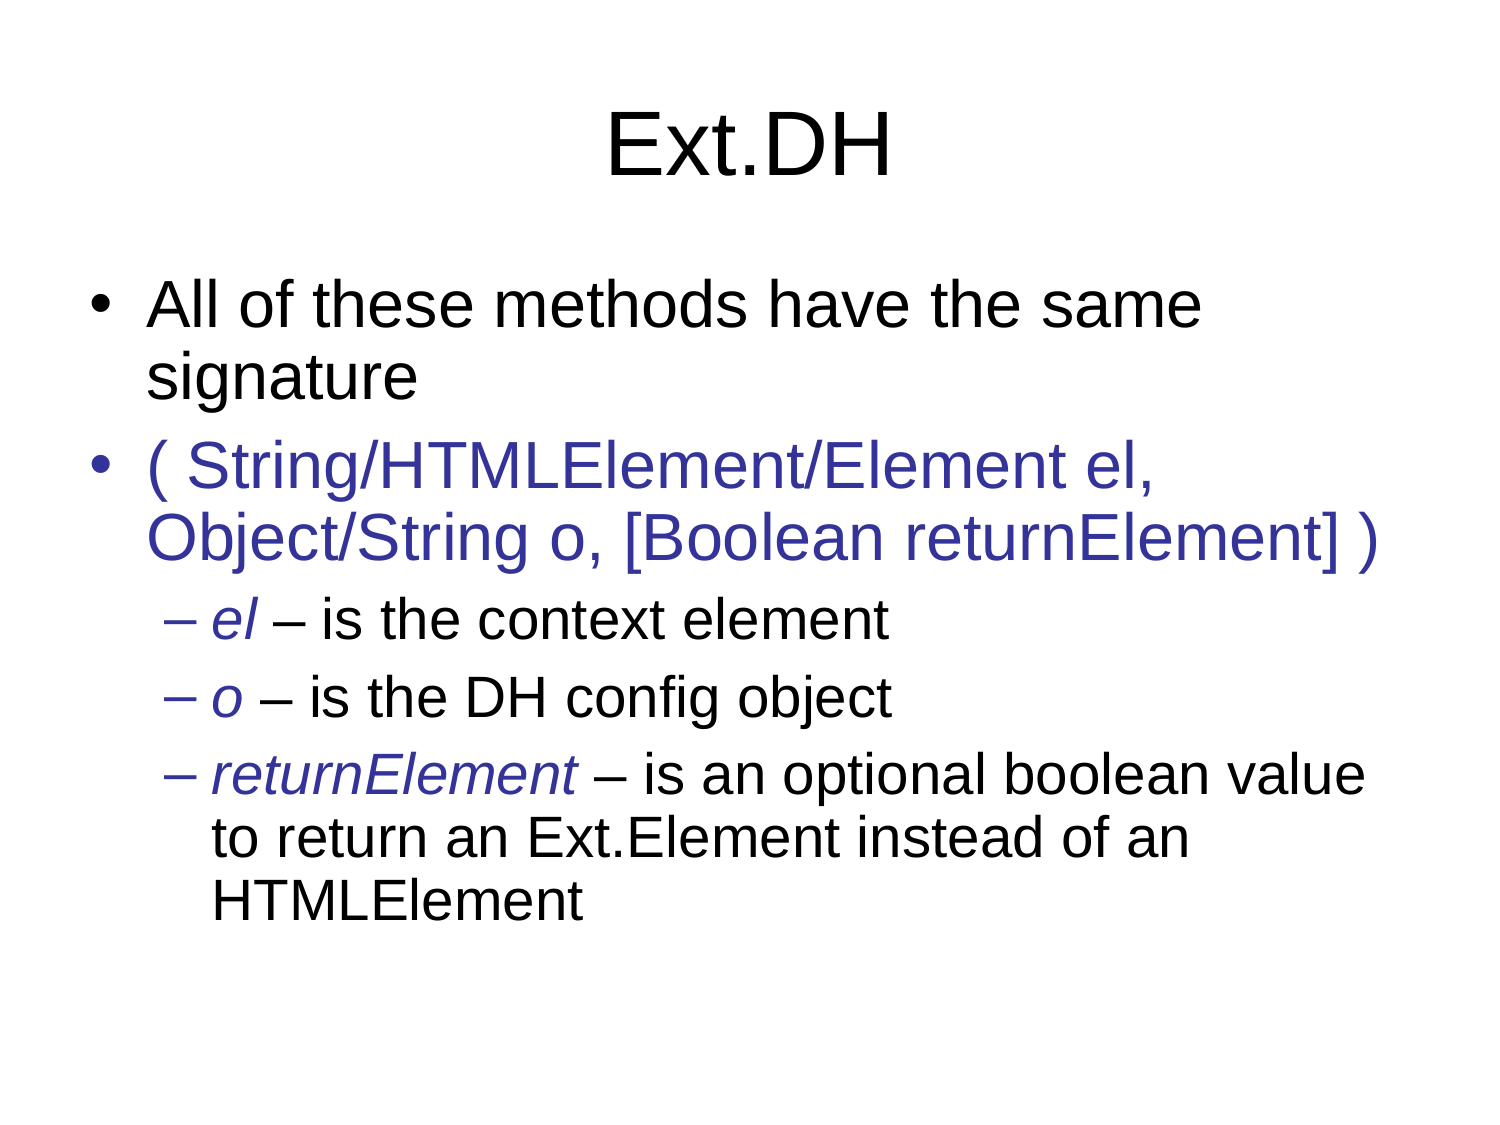

# Ext.DH
All of these methods have the same signature
( String/HTMLElement/Element el, Object/String o, [Boolean returnElement] )
el – is the context element
o – is the DH config object
returnElement – is an optional boolean value to return an Ext.Element instead of an HTMLElement